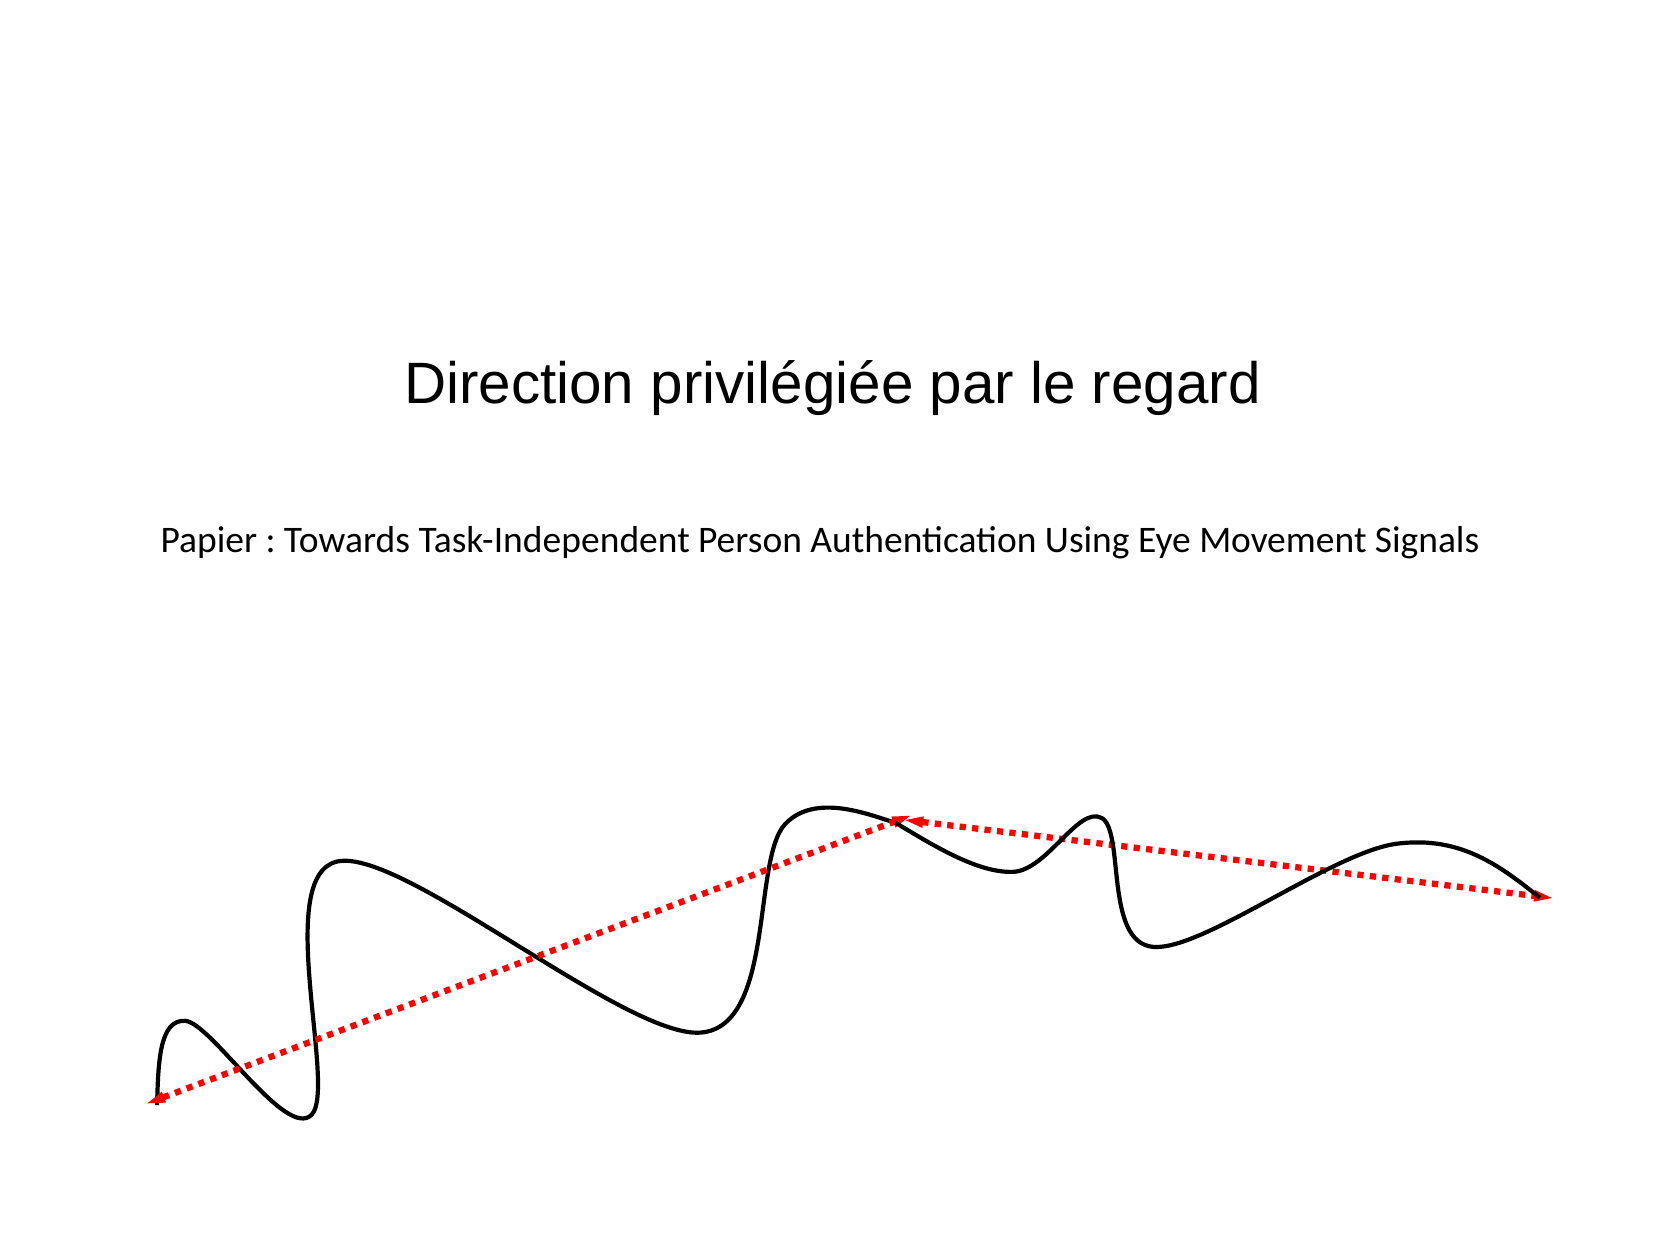

Direction privilégiée par le regard
Papier : Towards Task-Independent Person Authentication Using Eye Movement Signals